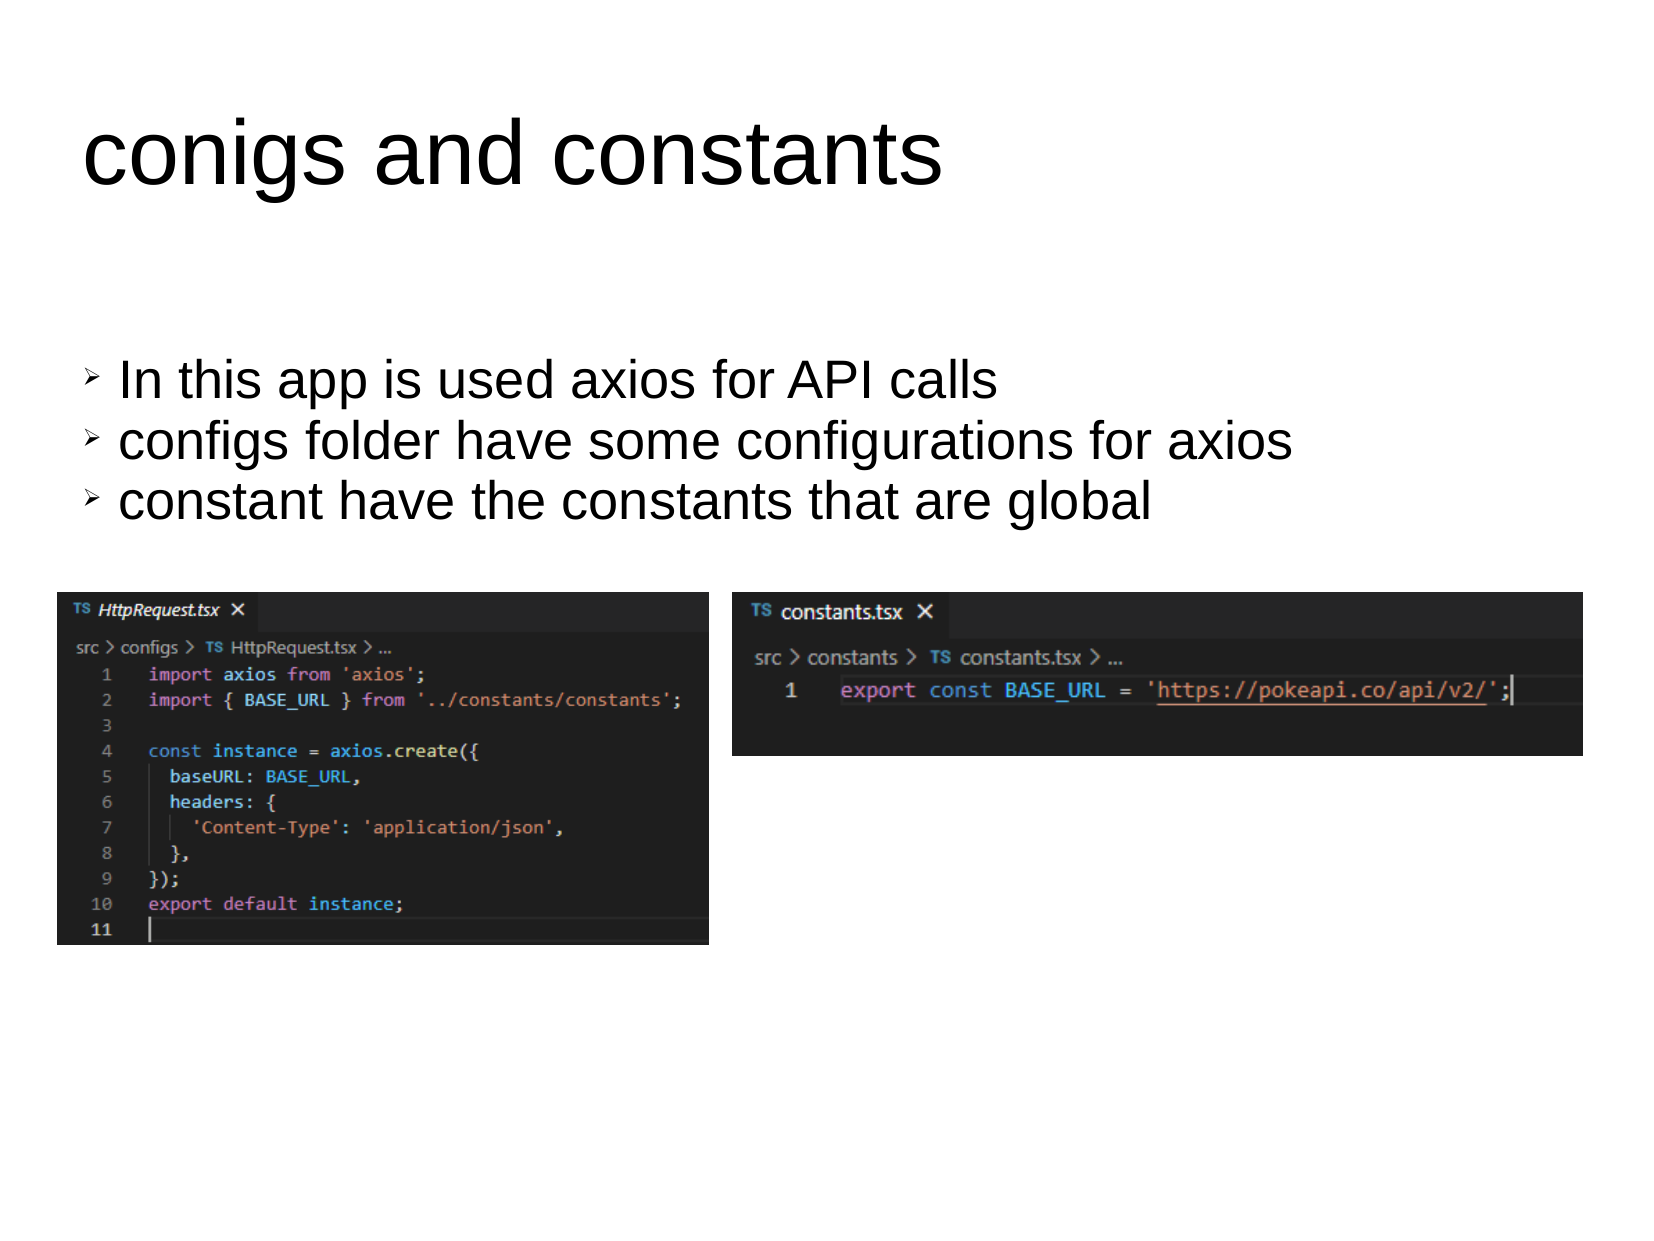

# conigs and constants
In this app is used axios for API calls
configs folder have some configurations for axios
constant have the constants that are global